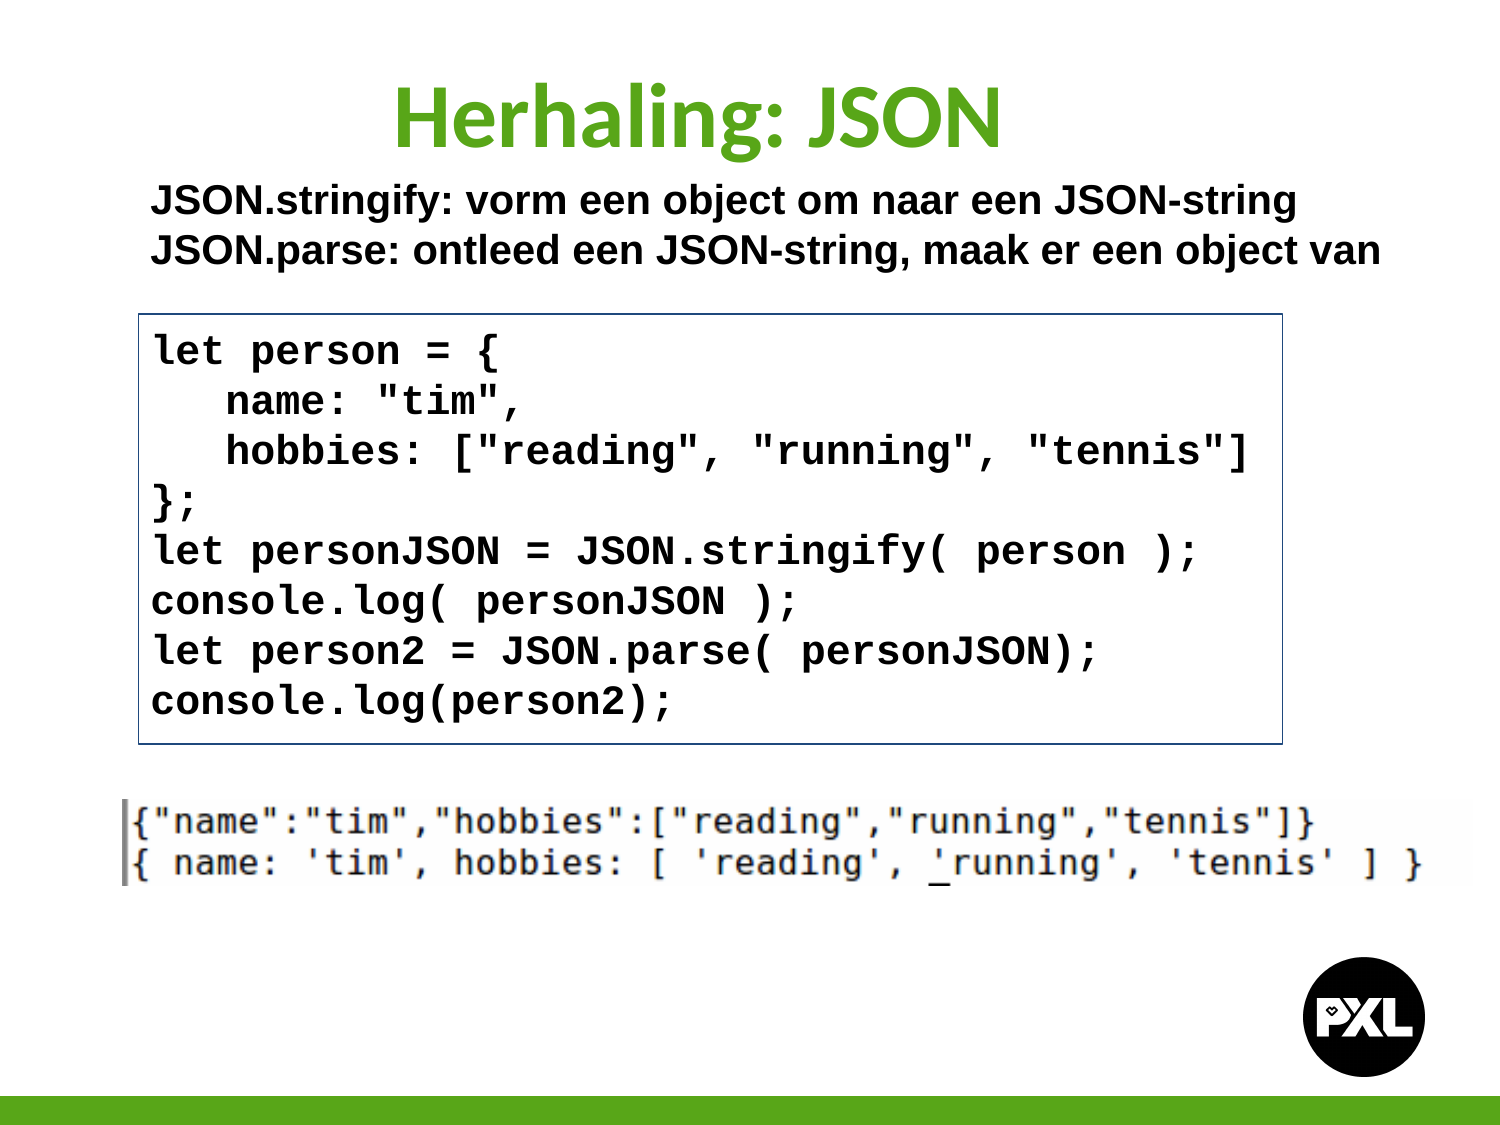

Herhaling: JSON
JSON.stringify: vorm een object om naar een JSON-string
JSON.parse: ontleed een JSON-string, maak er een object van
let person = {
	name: "tim",
	hobbies: ["reading", "running", "tennis"]
};
let personJSON = JSON.stringify( person );
console.log( personJSON );
let person2 = JSON.parse( personJSON);
console.log(person2);